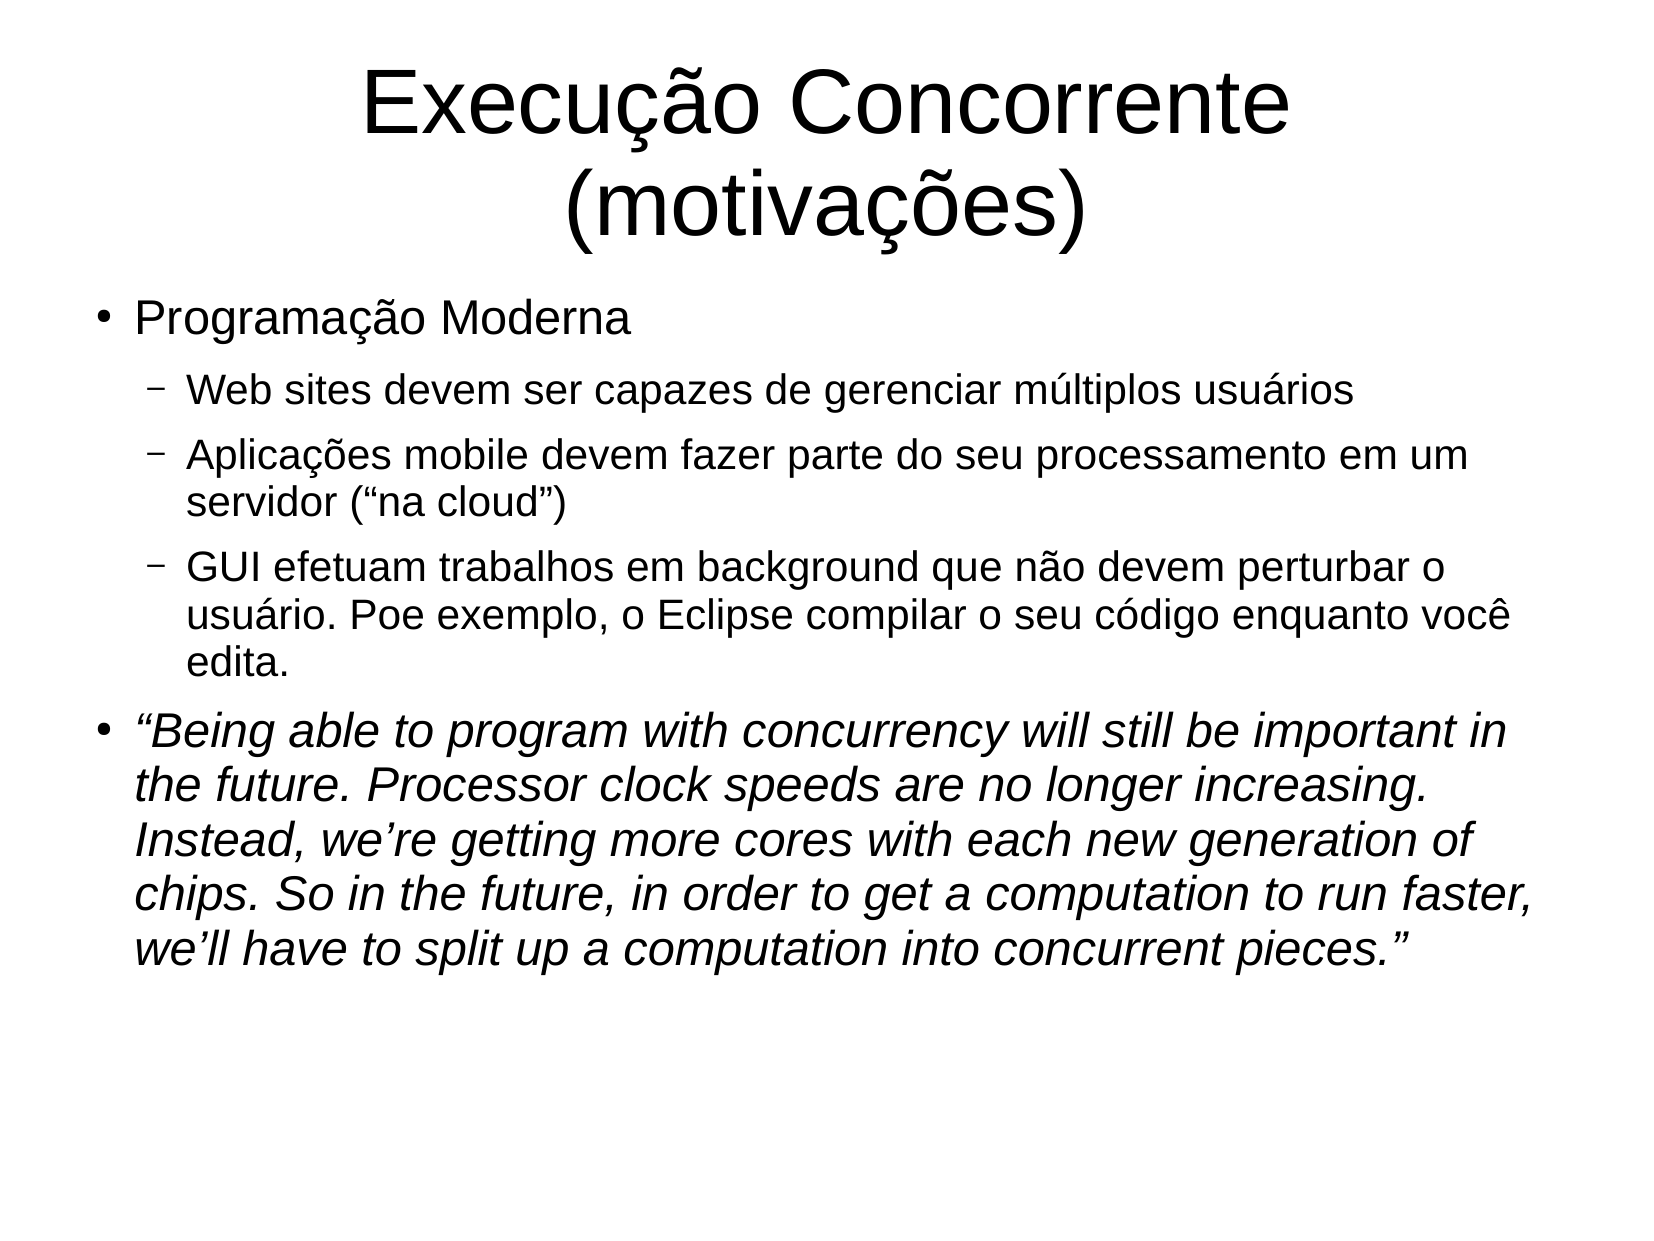

# Execução Concorrente (motivações)
Programação Moderna
Web sites devem ser capazes de gerenciar múltiplos usuários
Aplicações mobile devem fazer parte do seu processamento em um servidor (“na cloud”)
GUI efetuam trabalhos em background que não devem perturbar o usuário. Poe exemplo, o Eclipse compilar o seu código enquanto você edita.
“Being able to program with concurrency will still be important in the future. Processor clock speeds are no longer increasing. Instead, we’re getting more cores with each new generation of chips. So in the future, in order to get a computation to run faster, we’ll have to split up a computation into concurrent pieces.”